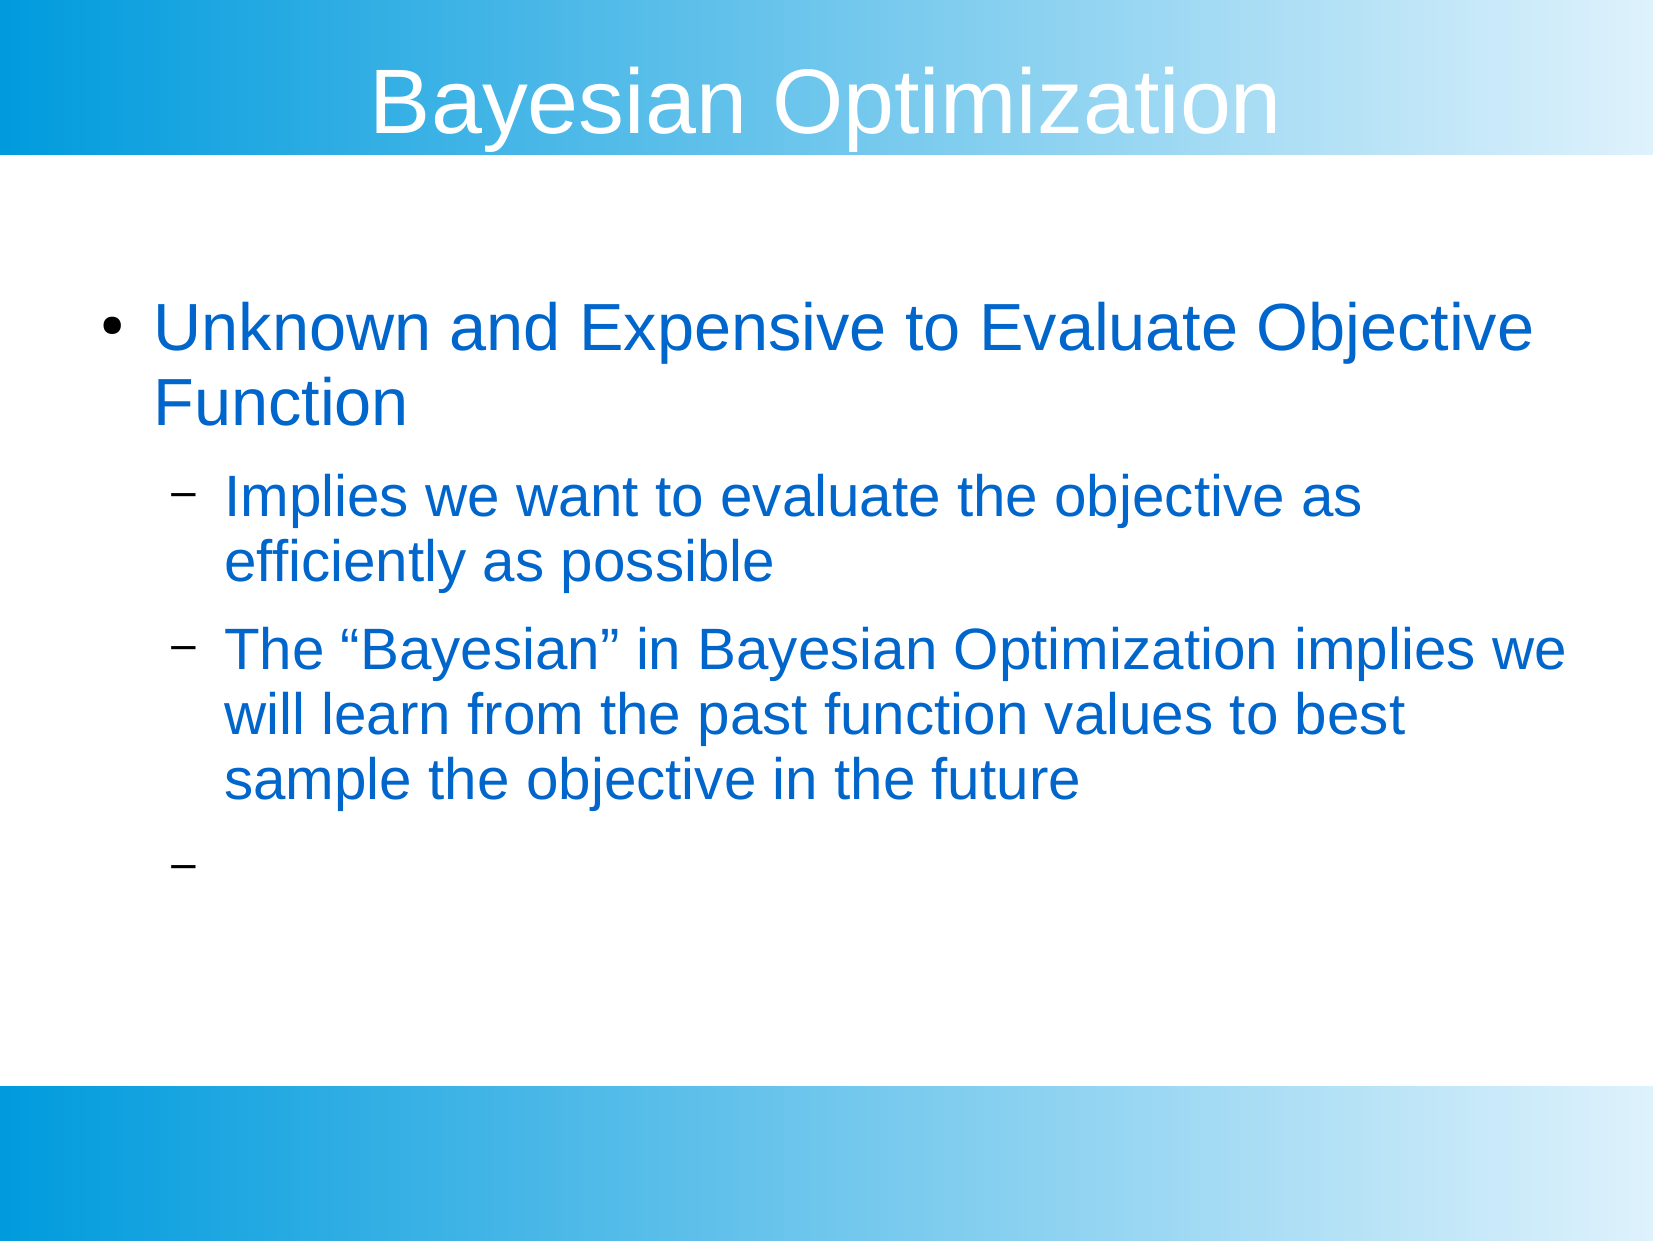

# Bayesian Optimization
Unknown and Expensive to Evaluate Objective Function
Implies we want to evaluate the objective as efficiently as possible
The “Bayesian” in Bayesian Optimization implies we will learn from the past function values to best sample the objective in the future